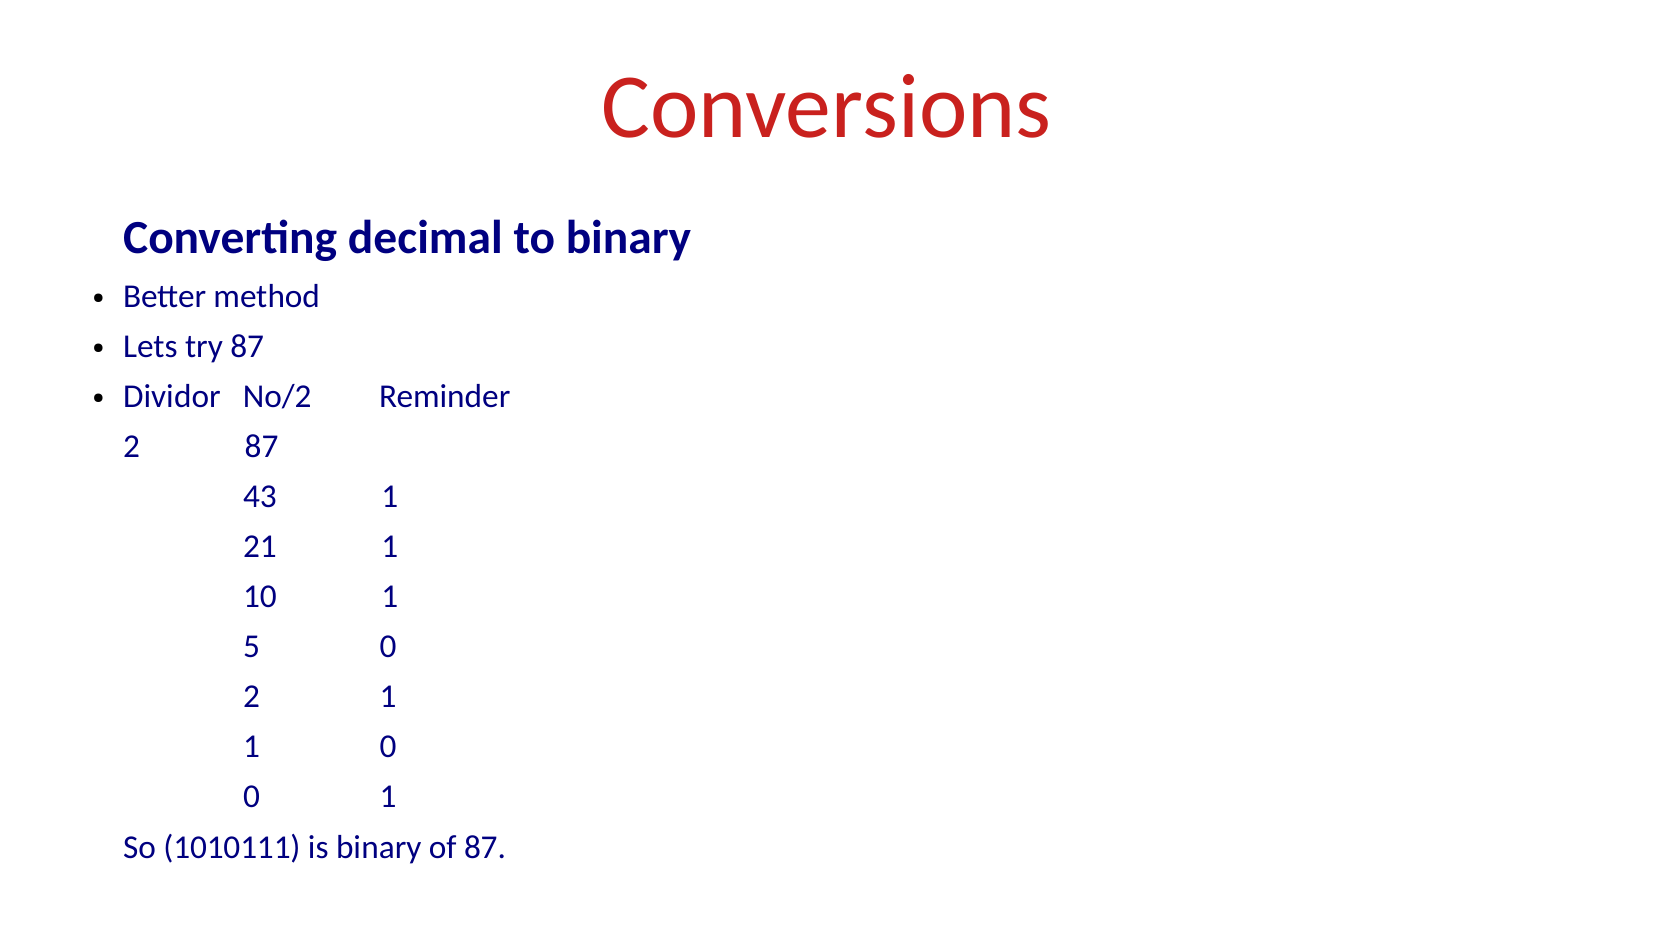

# Conversions
Converting decimal to binary
Better method
Lets try 87
Dividor No/2 Reminder
2 87
 43 1
 21 1
 10 1
 5 0
 2 1
 1 0
 0 1
So (1010111) is binary of 87.